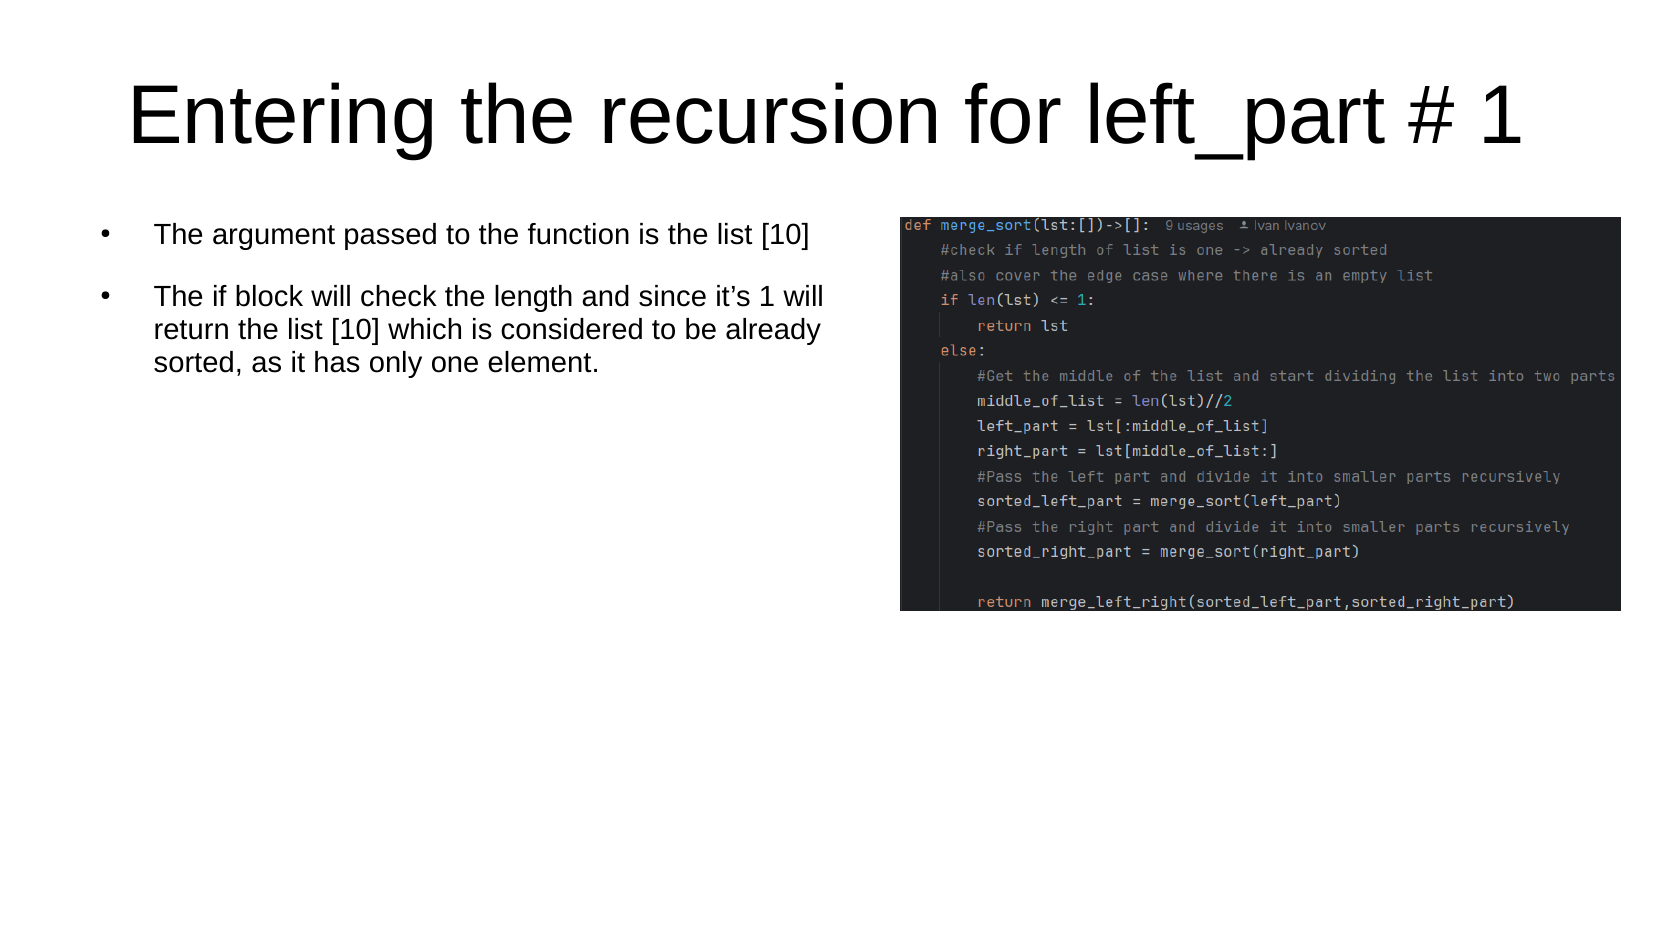

# Entering the recursion for left_part # 1
The argument passed to the function is the list [10]
The if block will check the length and since it’s 1 will
return the list [10] which is considered to be already
sorted, as it has only one element.